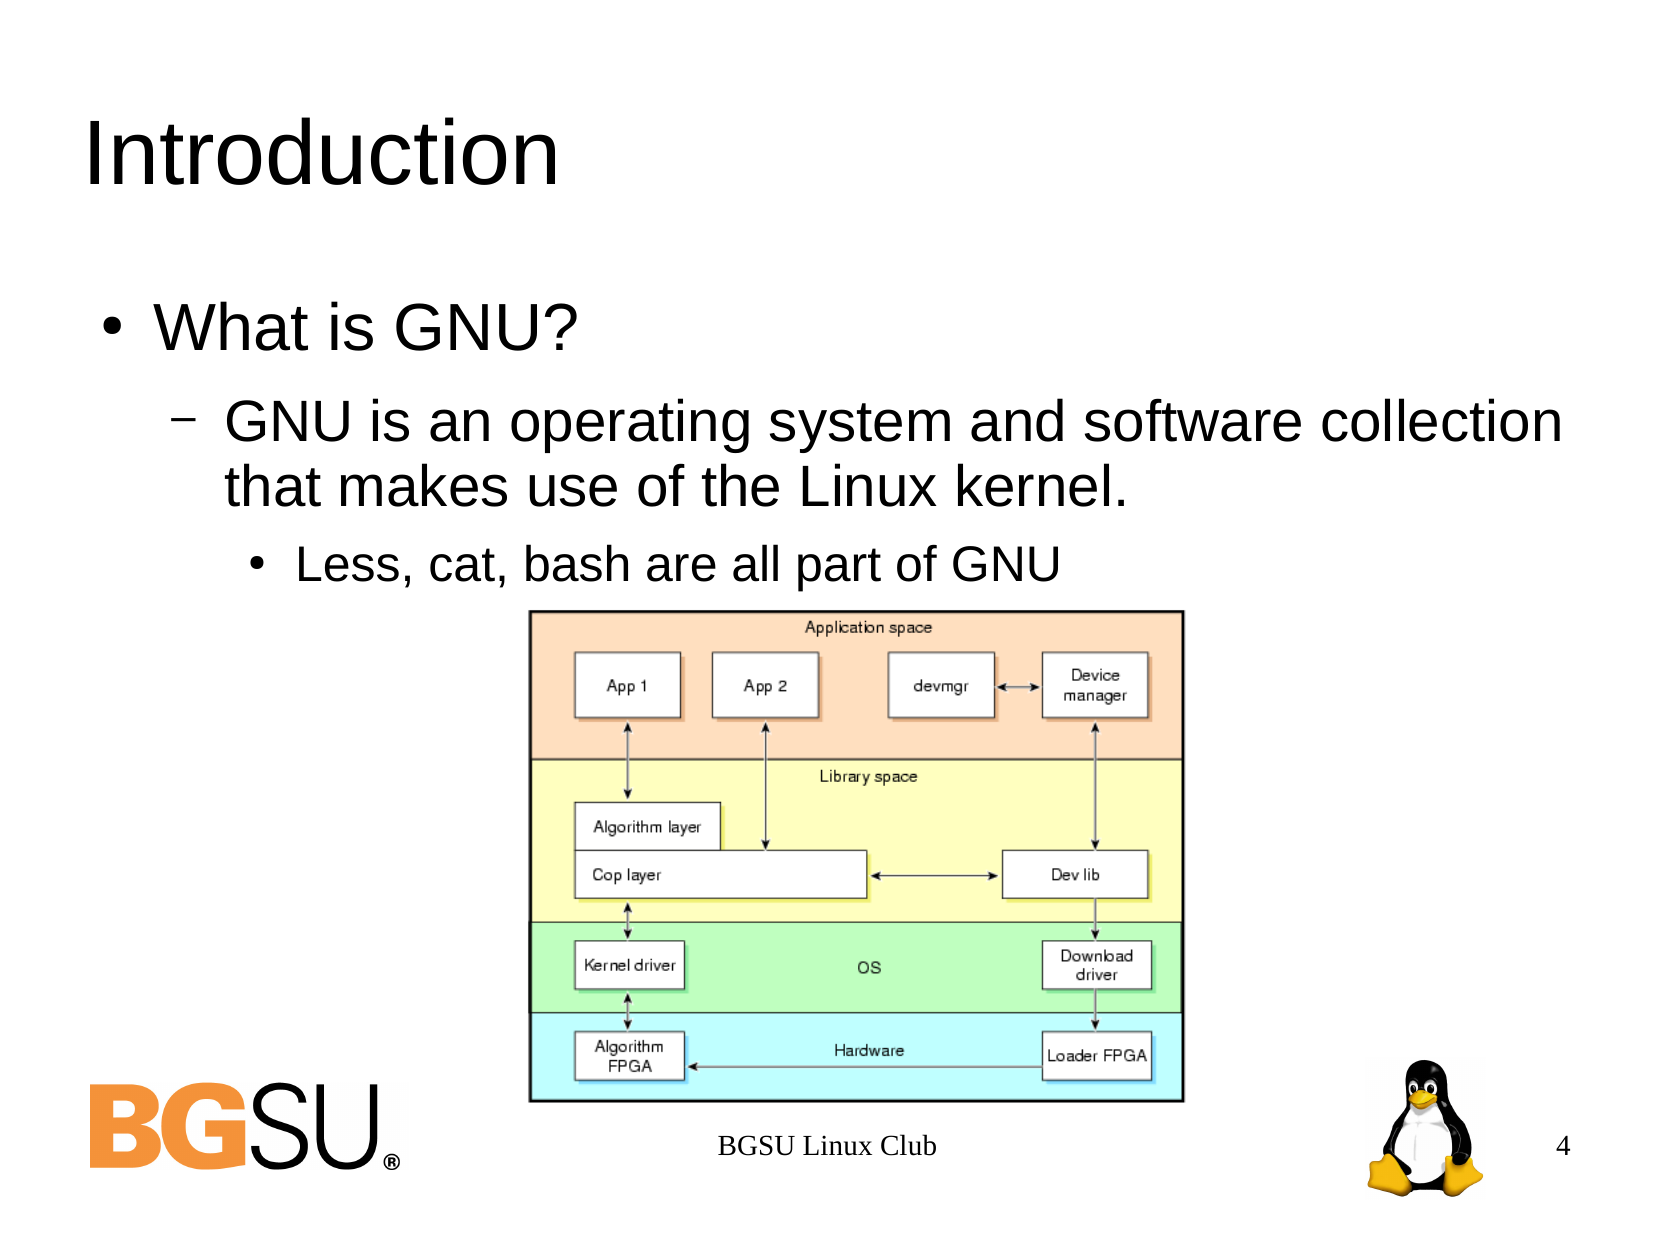

# Introduction
What is GNU?
GNU is an operating system and software collection that makes use of the Linux kernel.
Less, cat, bash are all part of GNU
BGSU Linux Club
4